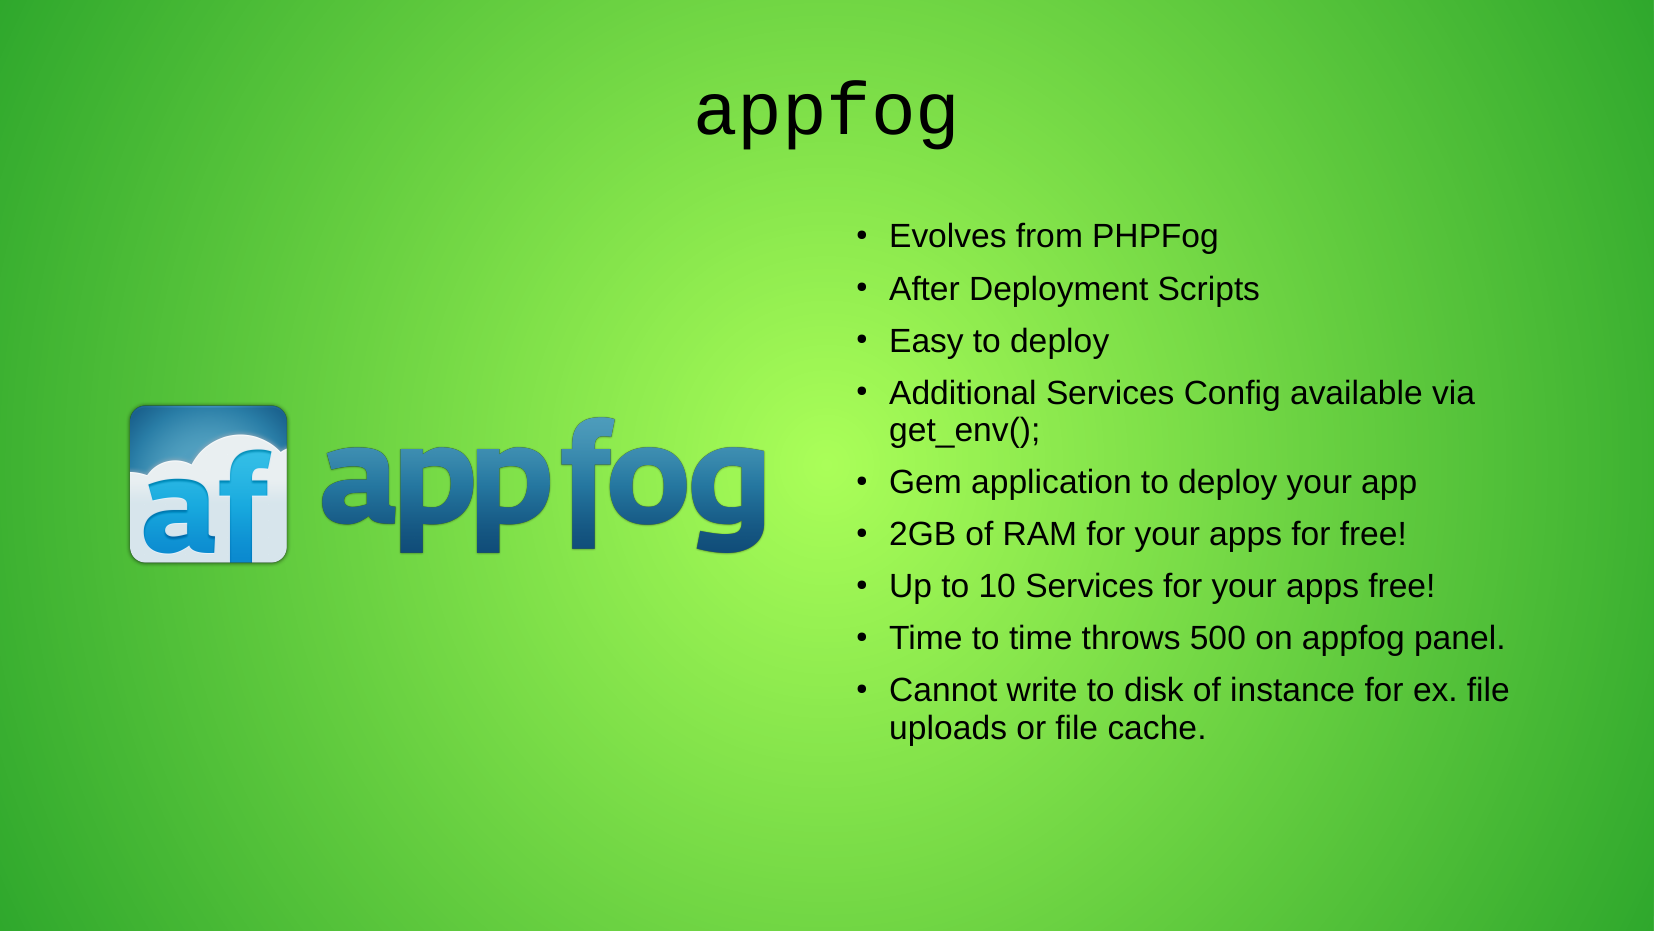

# appfog
Evolves from PHPFog
After Deployment Scripts
Easy to deploy
Additional Services Config available via get_env();
Gem application to deploy your app
2GB of RAM for your apps for free!
Up to 10 Services for your apps free!
Time to time throws 500 on appfog panel.
Cannot write to disk of instance for ex. file uploads or file cache.